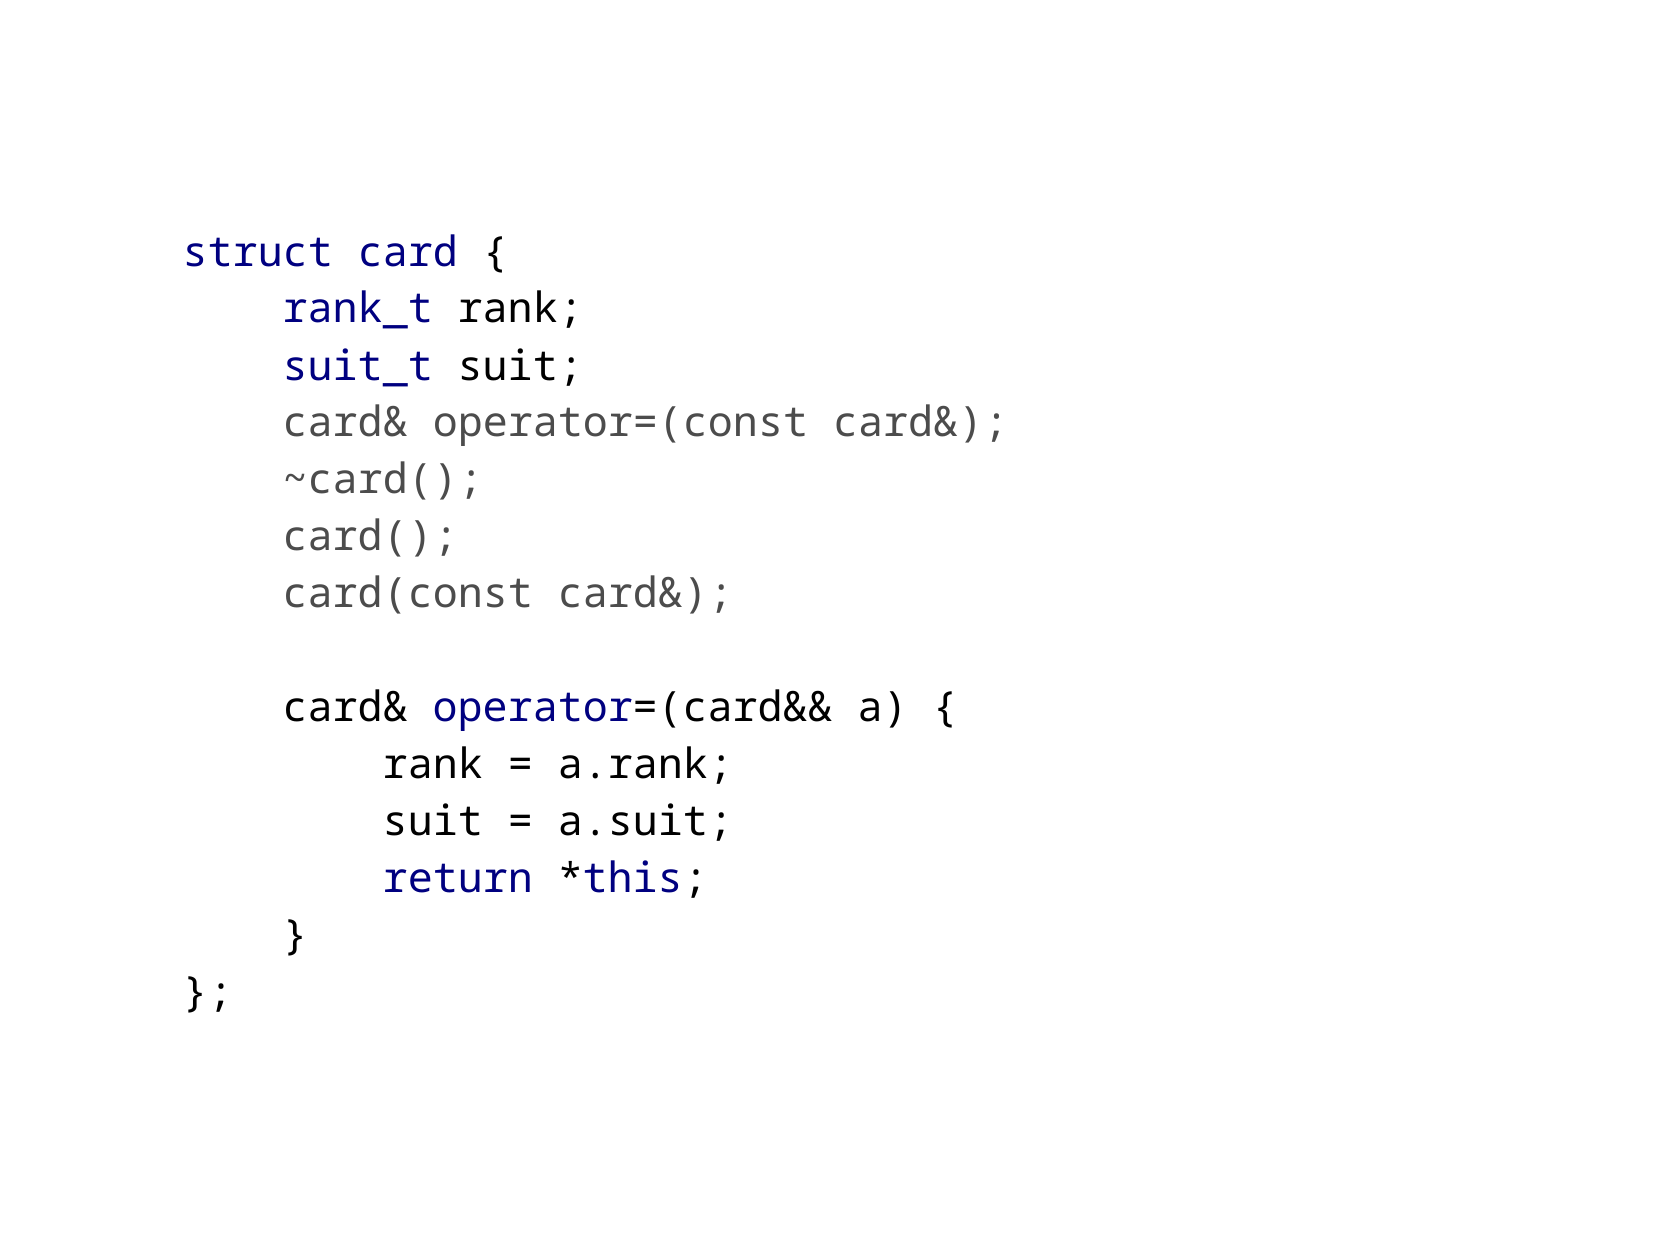

# struct card {
 rank_t rank;
 suit_t suit;
 card& operator=(const card&);
 ~card();
 card();
 card(const card&);
 card& operator=(card&& a) {
 rank = a.rank;
 suit = a.suit;
 return *this;
 }
 };